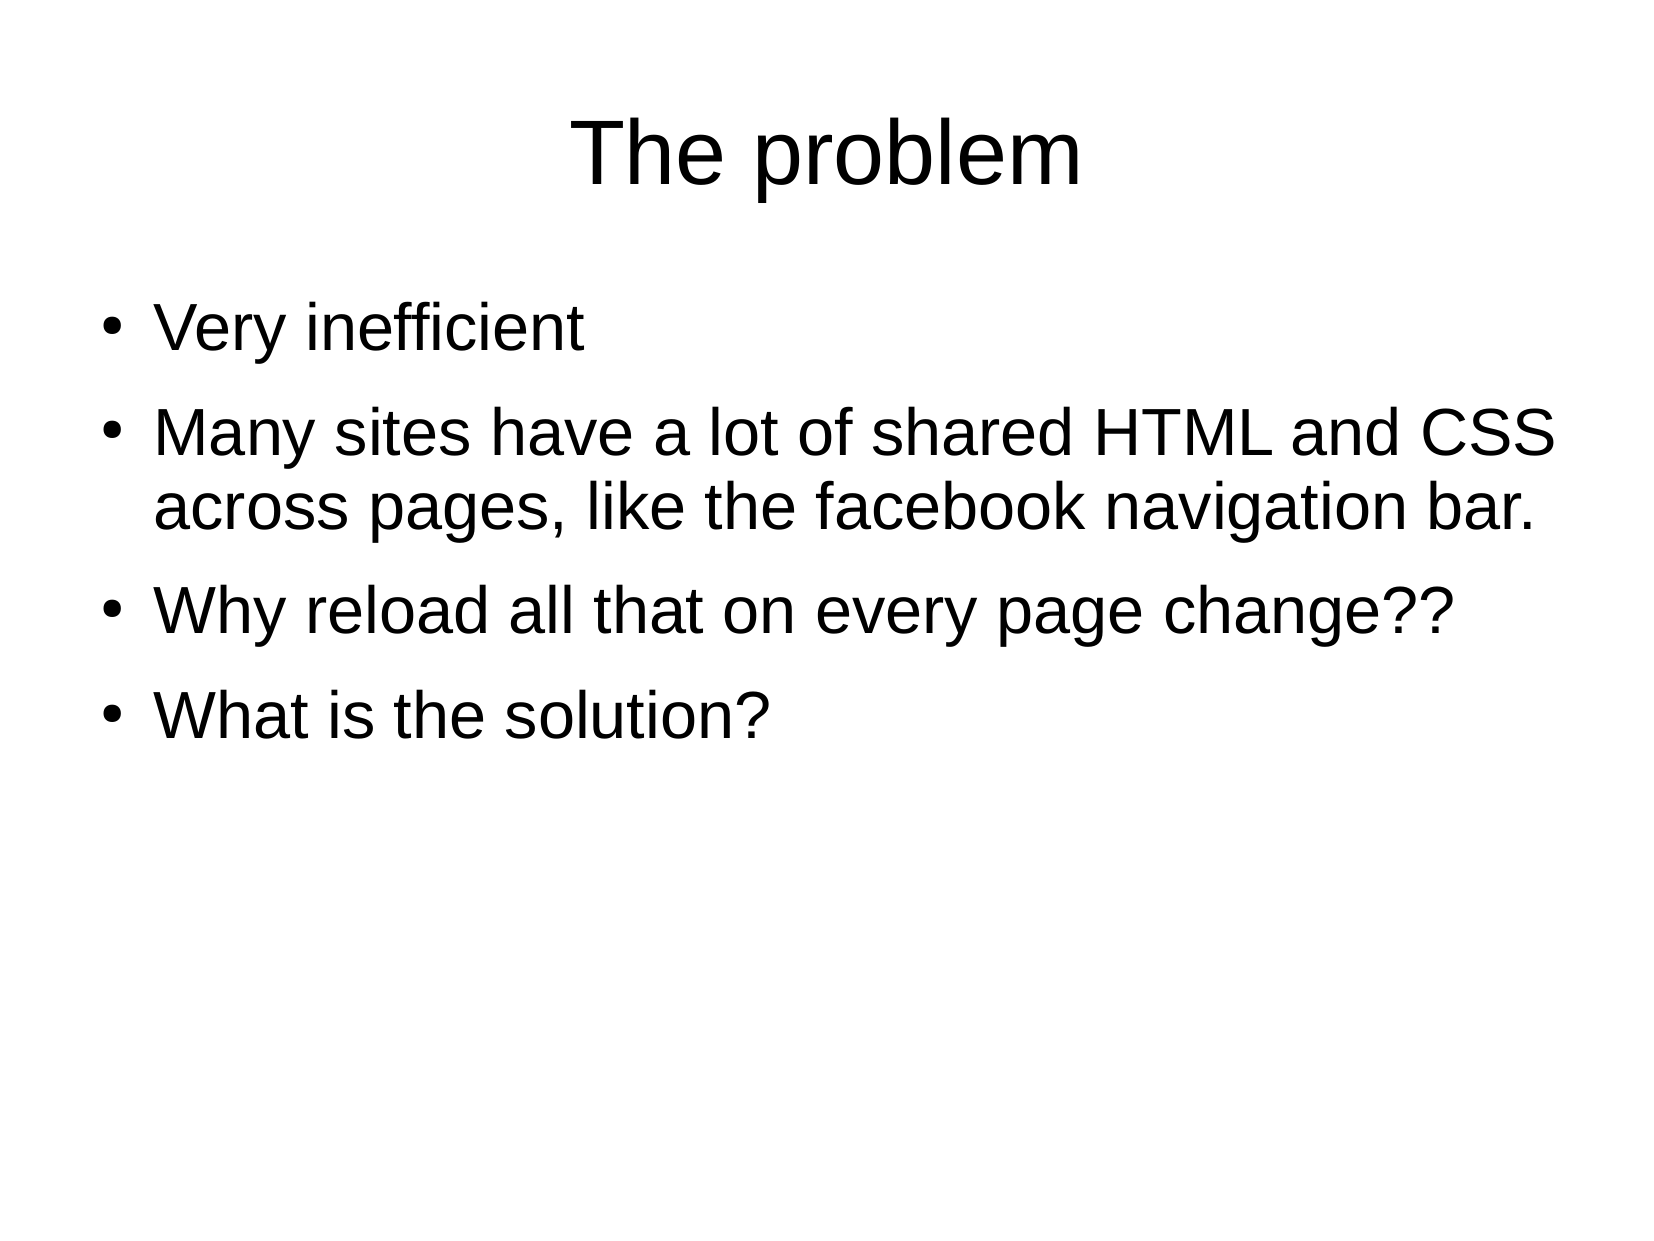

# The problem
Very inefficient
Many sites have a lot of shared HTML and CSS across pages, like the facebook navigation bar.
Why reload all that on every page change??
What is the solution?